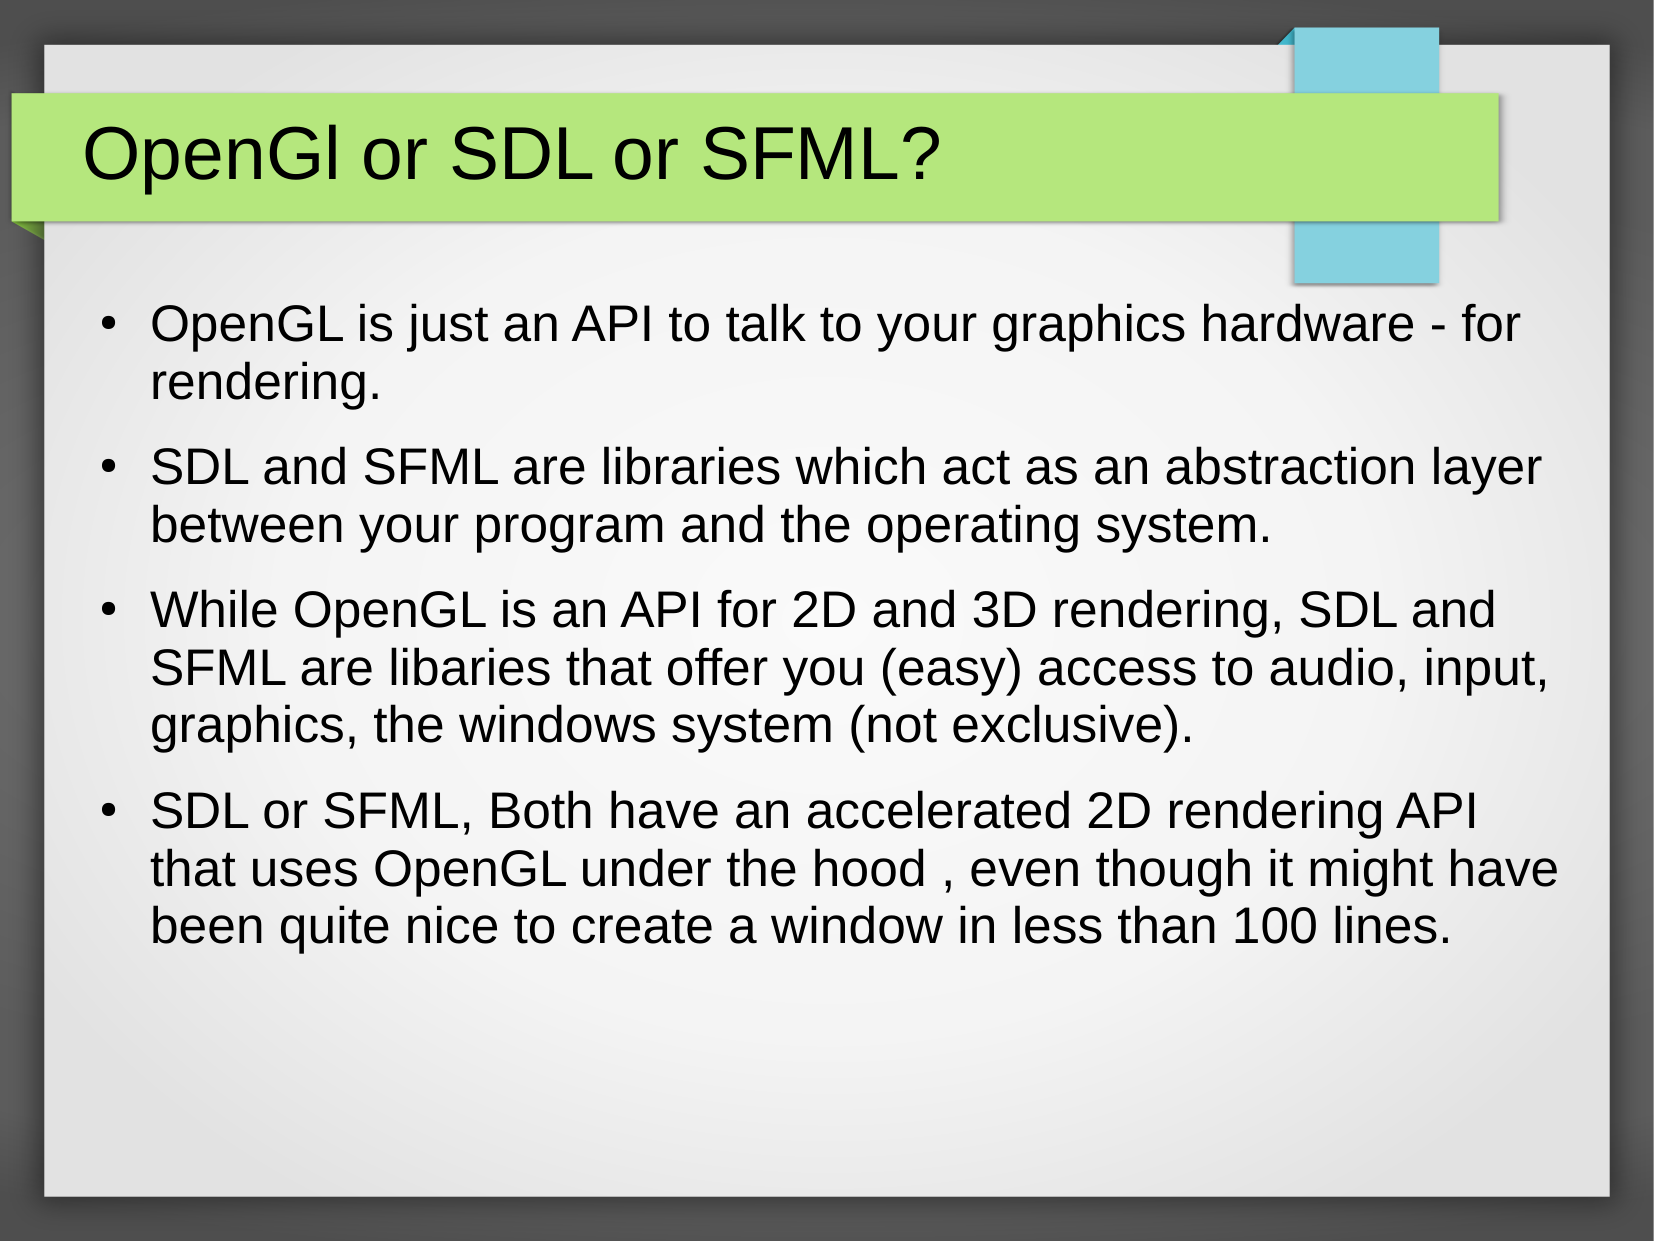

# OpenGl or SDL or SFML?
OpenGL is just an API to talk to your graphics hardware - for rendering.
SDL and SFML are libraries which act as an abstraction layer between your program and the operating system.
While OpenGL is an API for 2D and 3D rendering, SDL and SFML are libaries that offer you (easy) access to audio, input, graphics, the windows system (not exclusive).
SDL or SFML, Both have an accelerated 2D rendering API that uses OpenGL under the hood , even though it might have been quite nice to create a window in less than 100 lines.